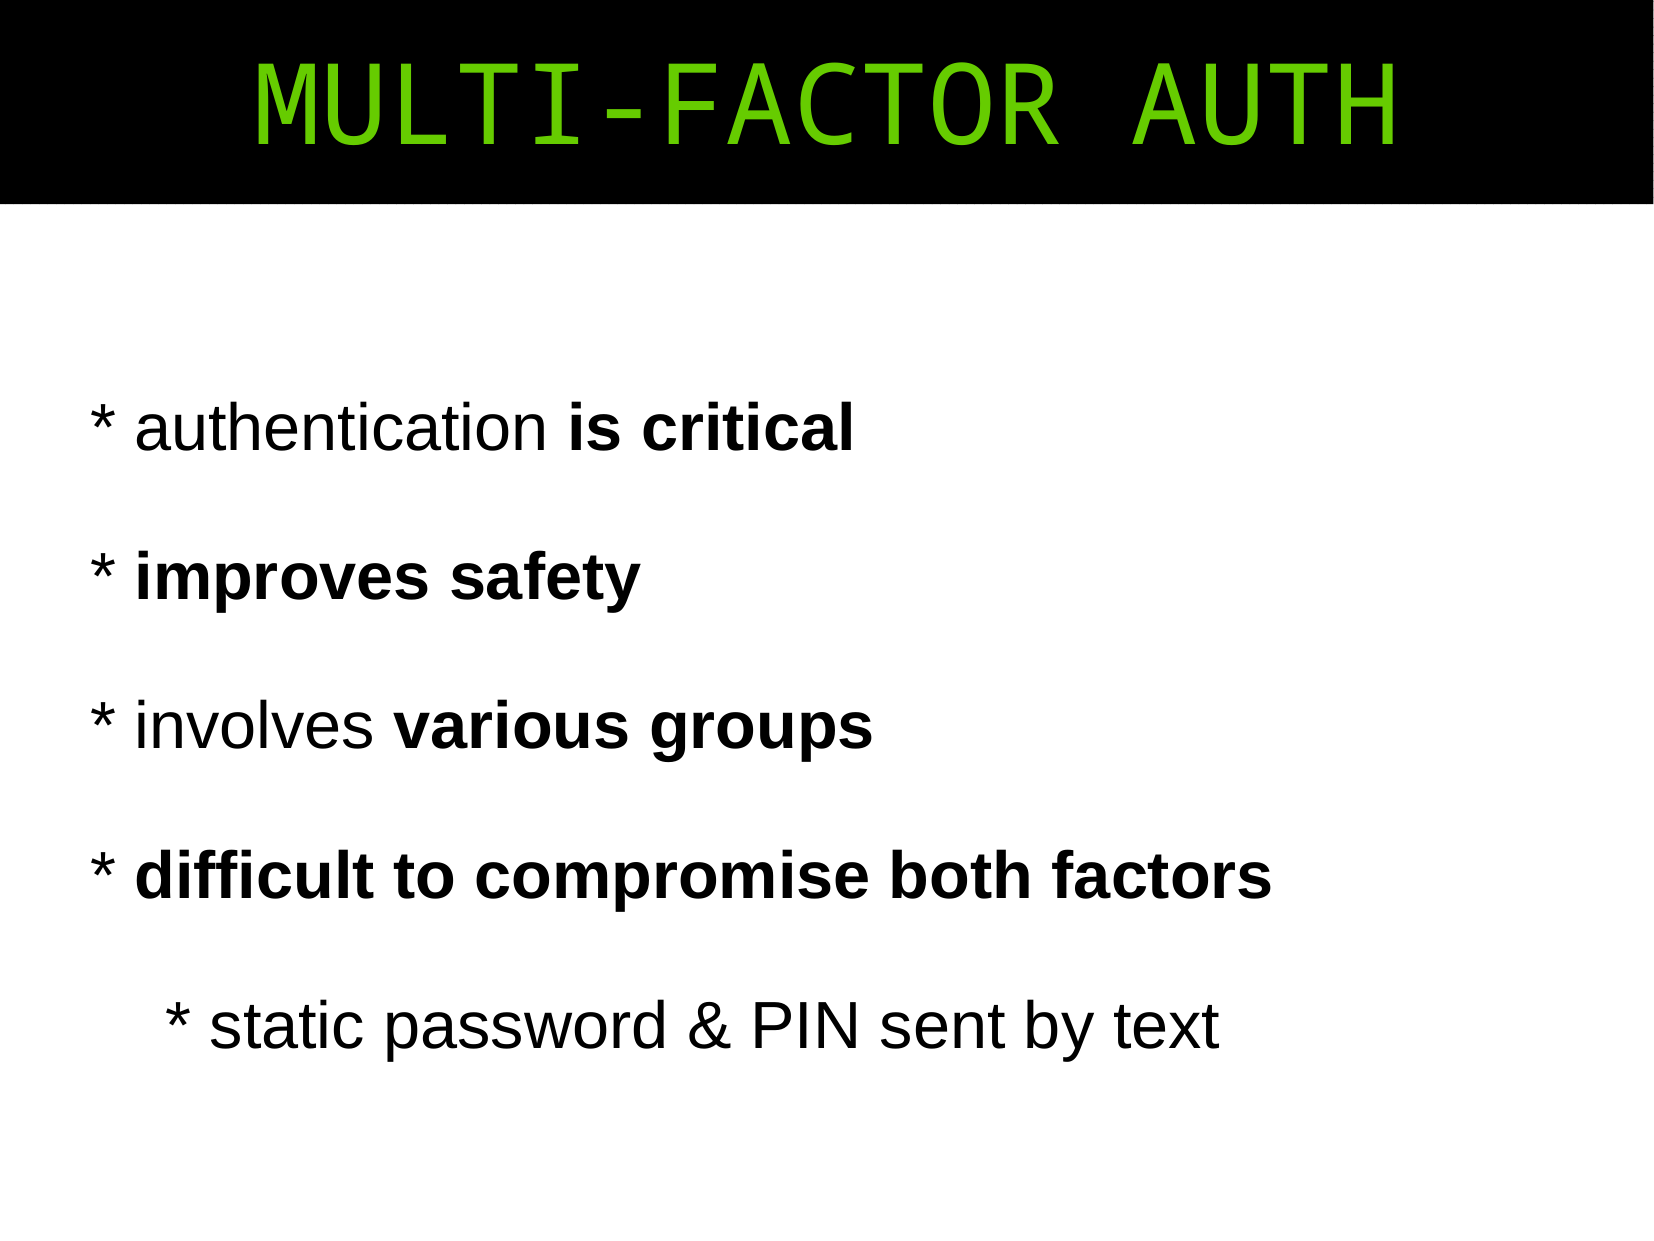

# MULTI-FACTOR AUTH
* authentication is critical
* improves safety
* involves various groups
* difficult to compromise both factors
	* static password & PIN sent by text